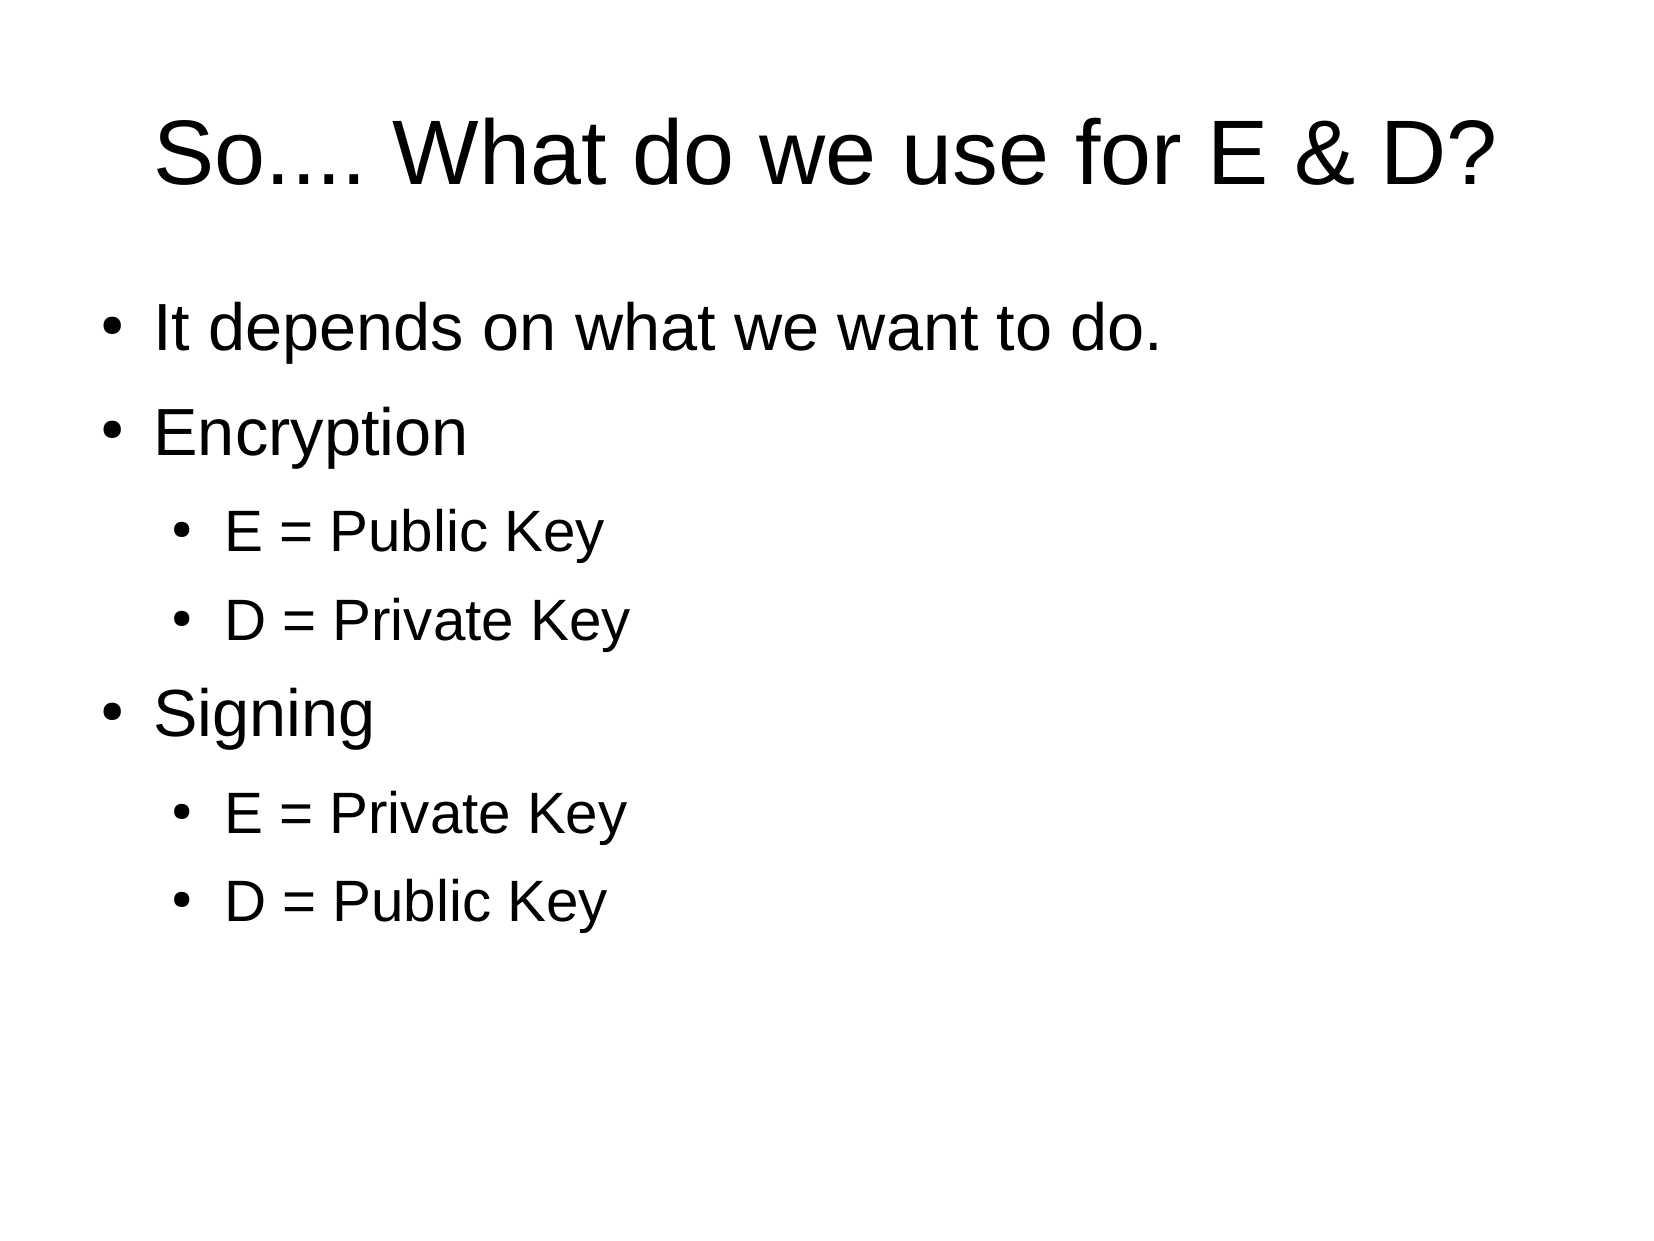

# So.... What do we use for E & D?
It depends on what we want to do.
Encryption
E = Public Key
D = Private Key
Signing
E = Private Key
D = Public Key